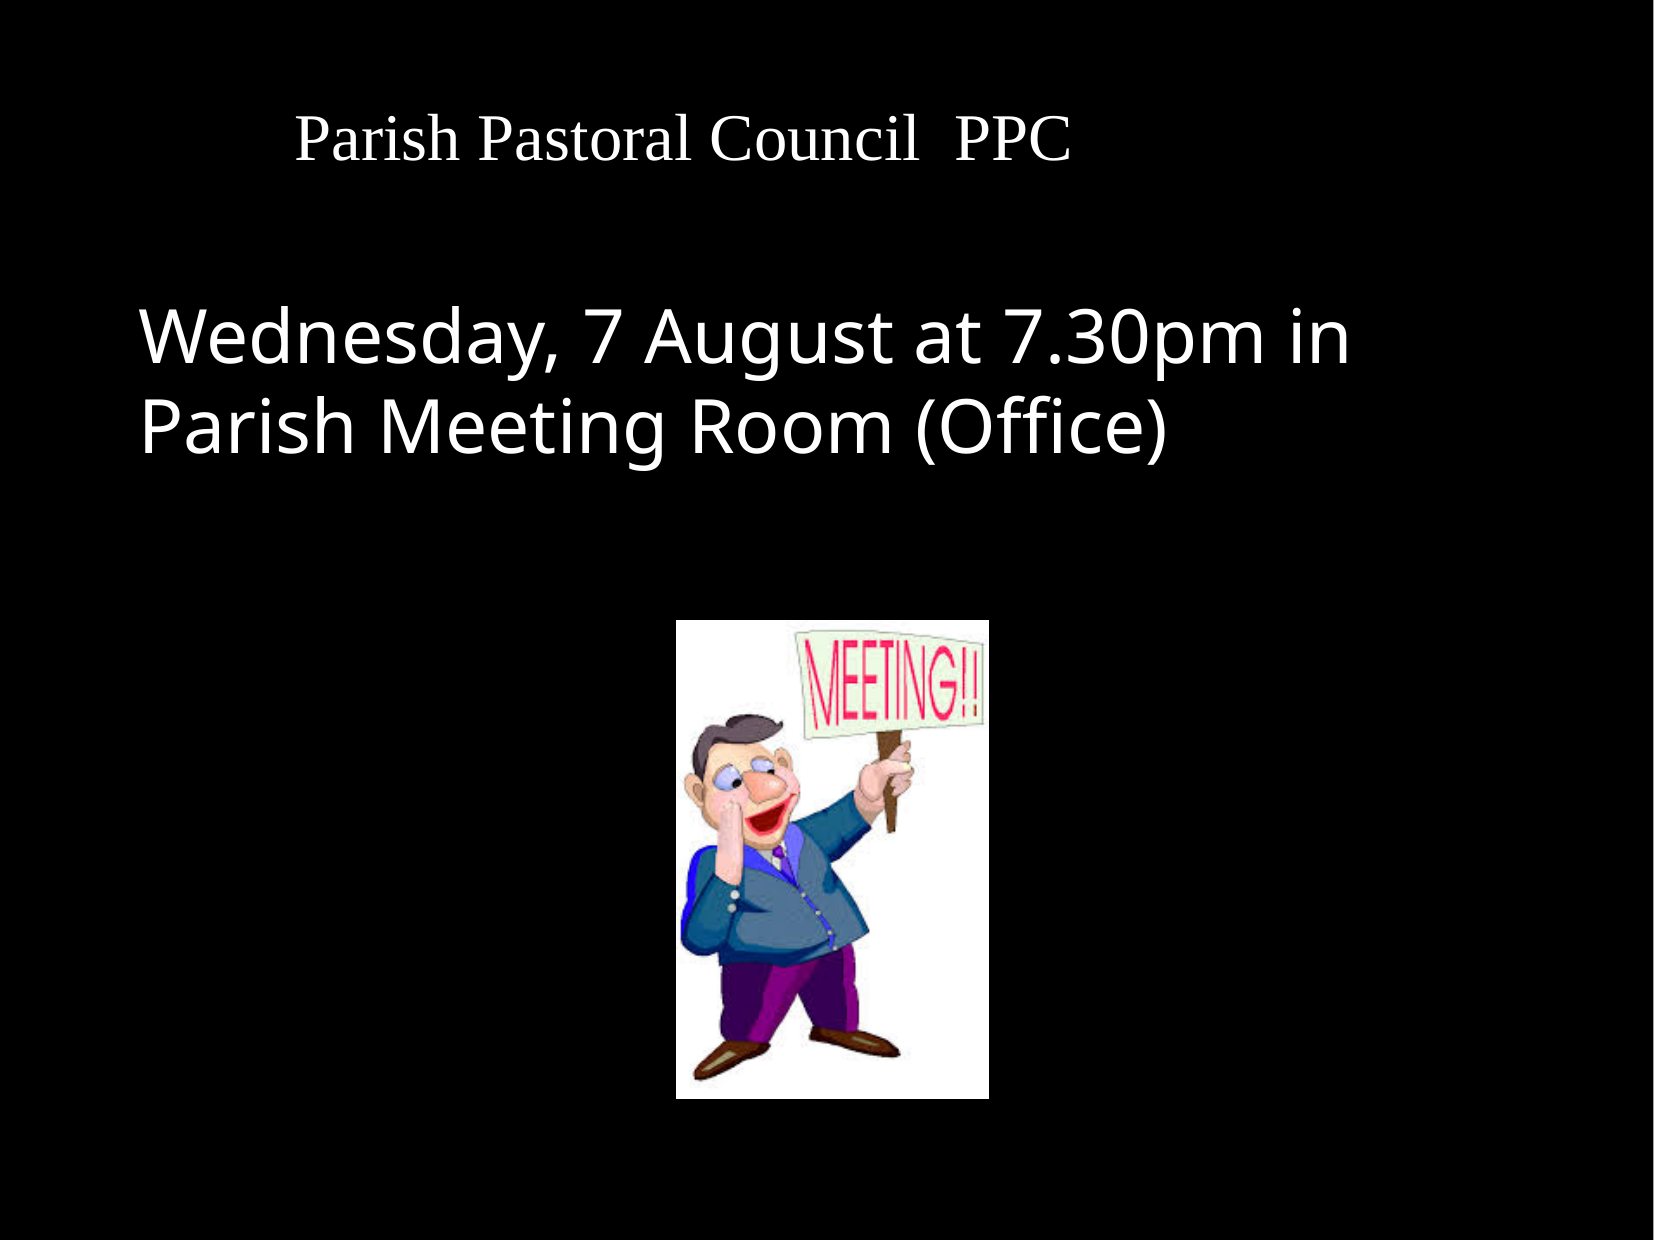

Parish Pastoral Council PPC
Wednesday, 7 August at 7.30pm in
Parish Meeting Room (Office)